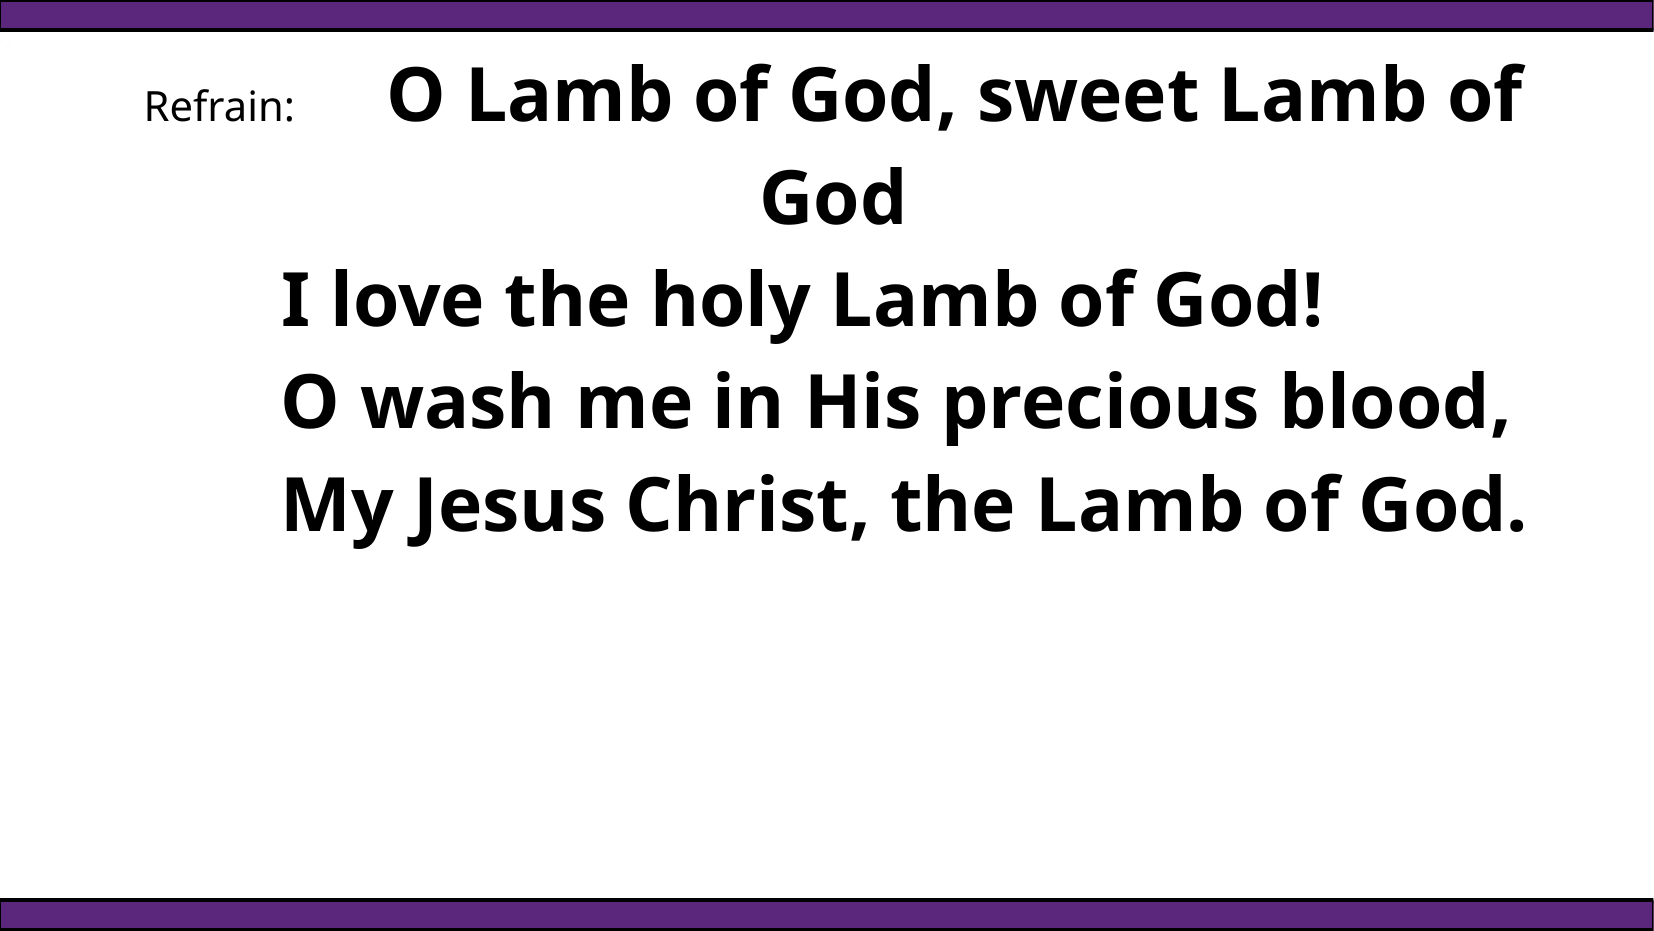

Refrain:	 O Lamb of God, sweet Lamb of God
 I love the holy Lamb of God!
 O wash me in His precious blood,
 My Jesus Christ, the Lamb of God.